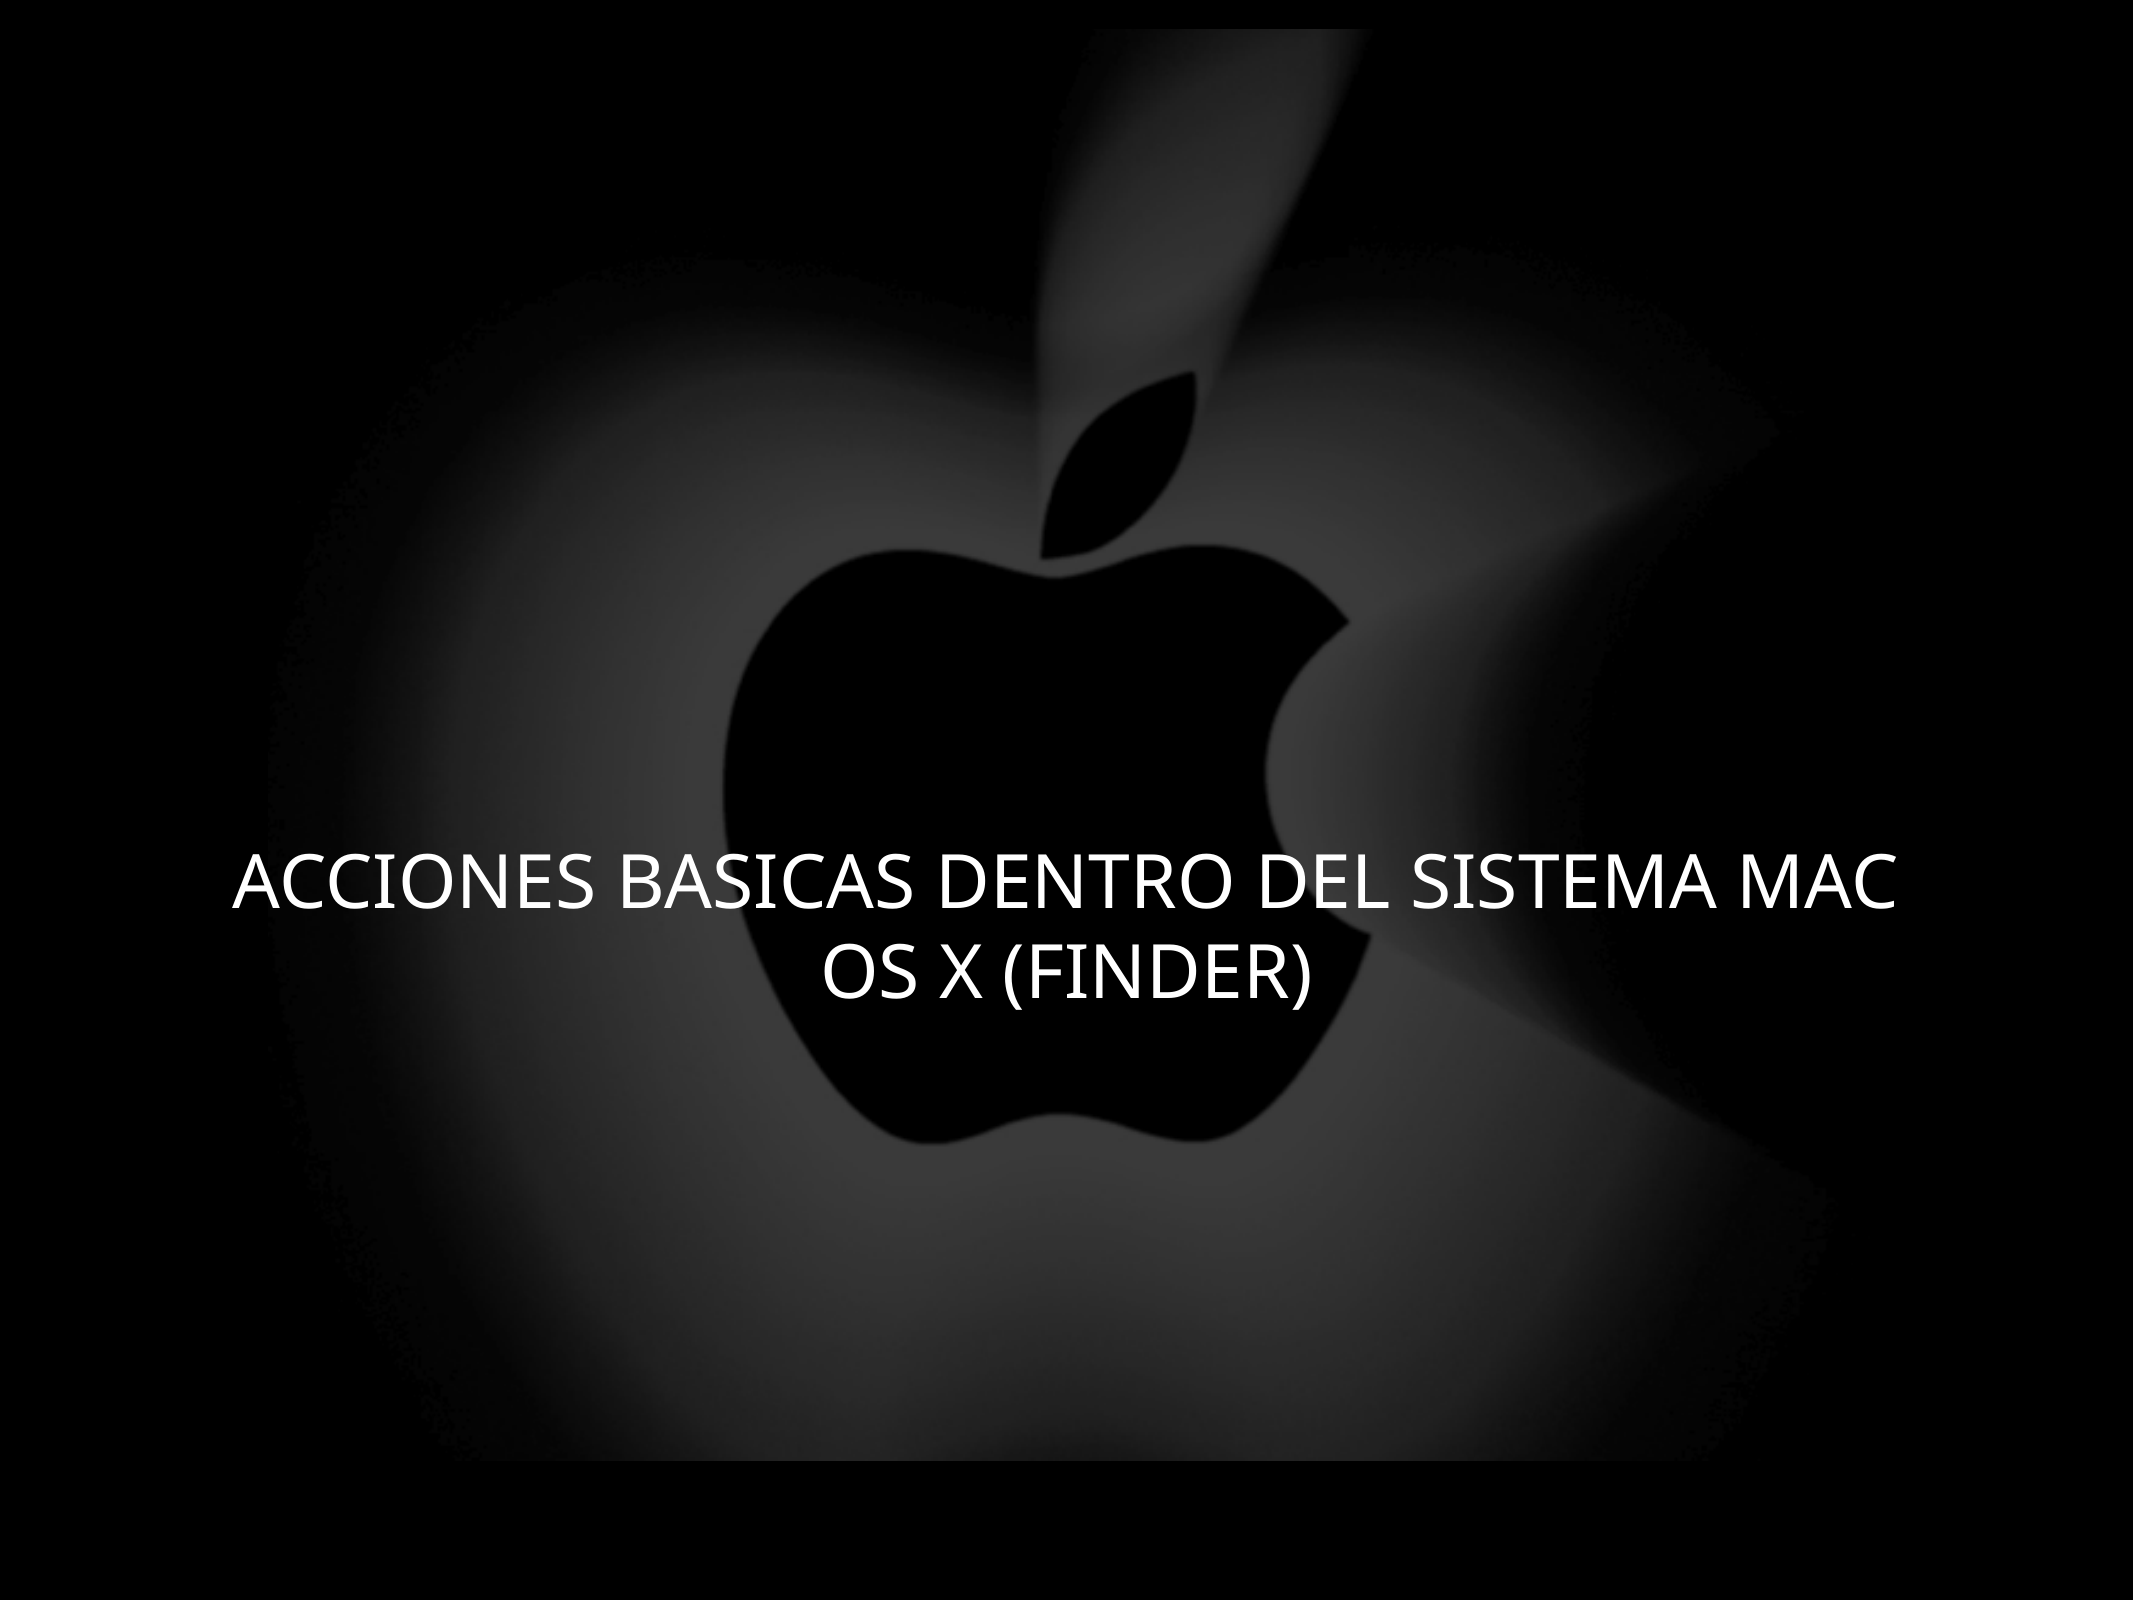

#
ACCIONES BASICAS DENTRO DEL SISTEMA MAC OS X (FINDER)